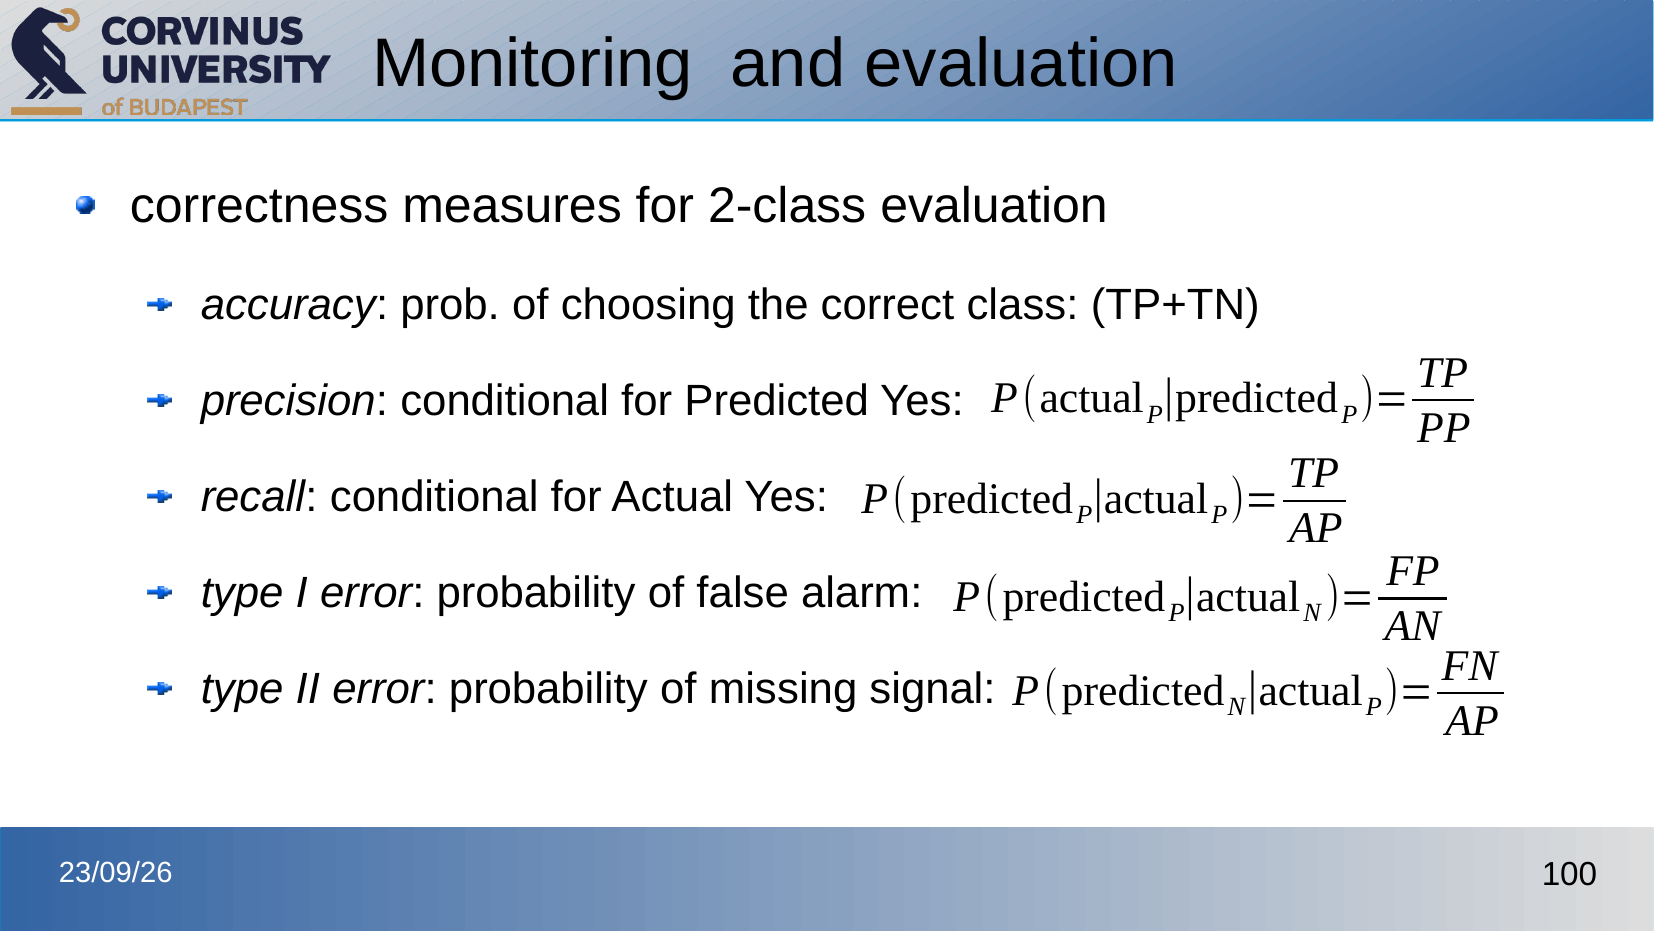

# Monitoring and evaluation
correctness measures for 2-class evaluation
accuracy: prob. of choosing the correct class: (TP+TN)
precision: conditional for Predicted Yes:
recall: conditional for Actual Yes:
type I error: probability of false alarm:
type II error: probability of missing signal: